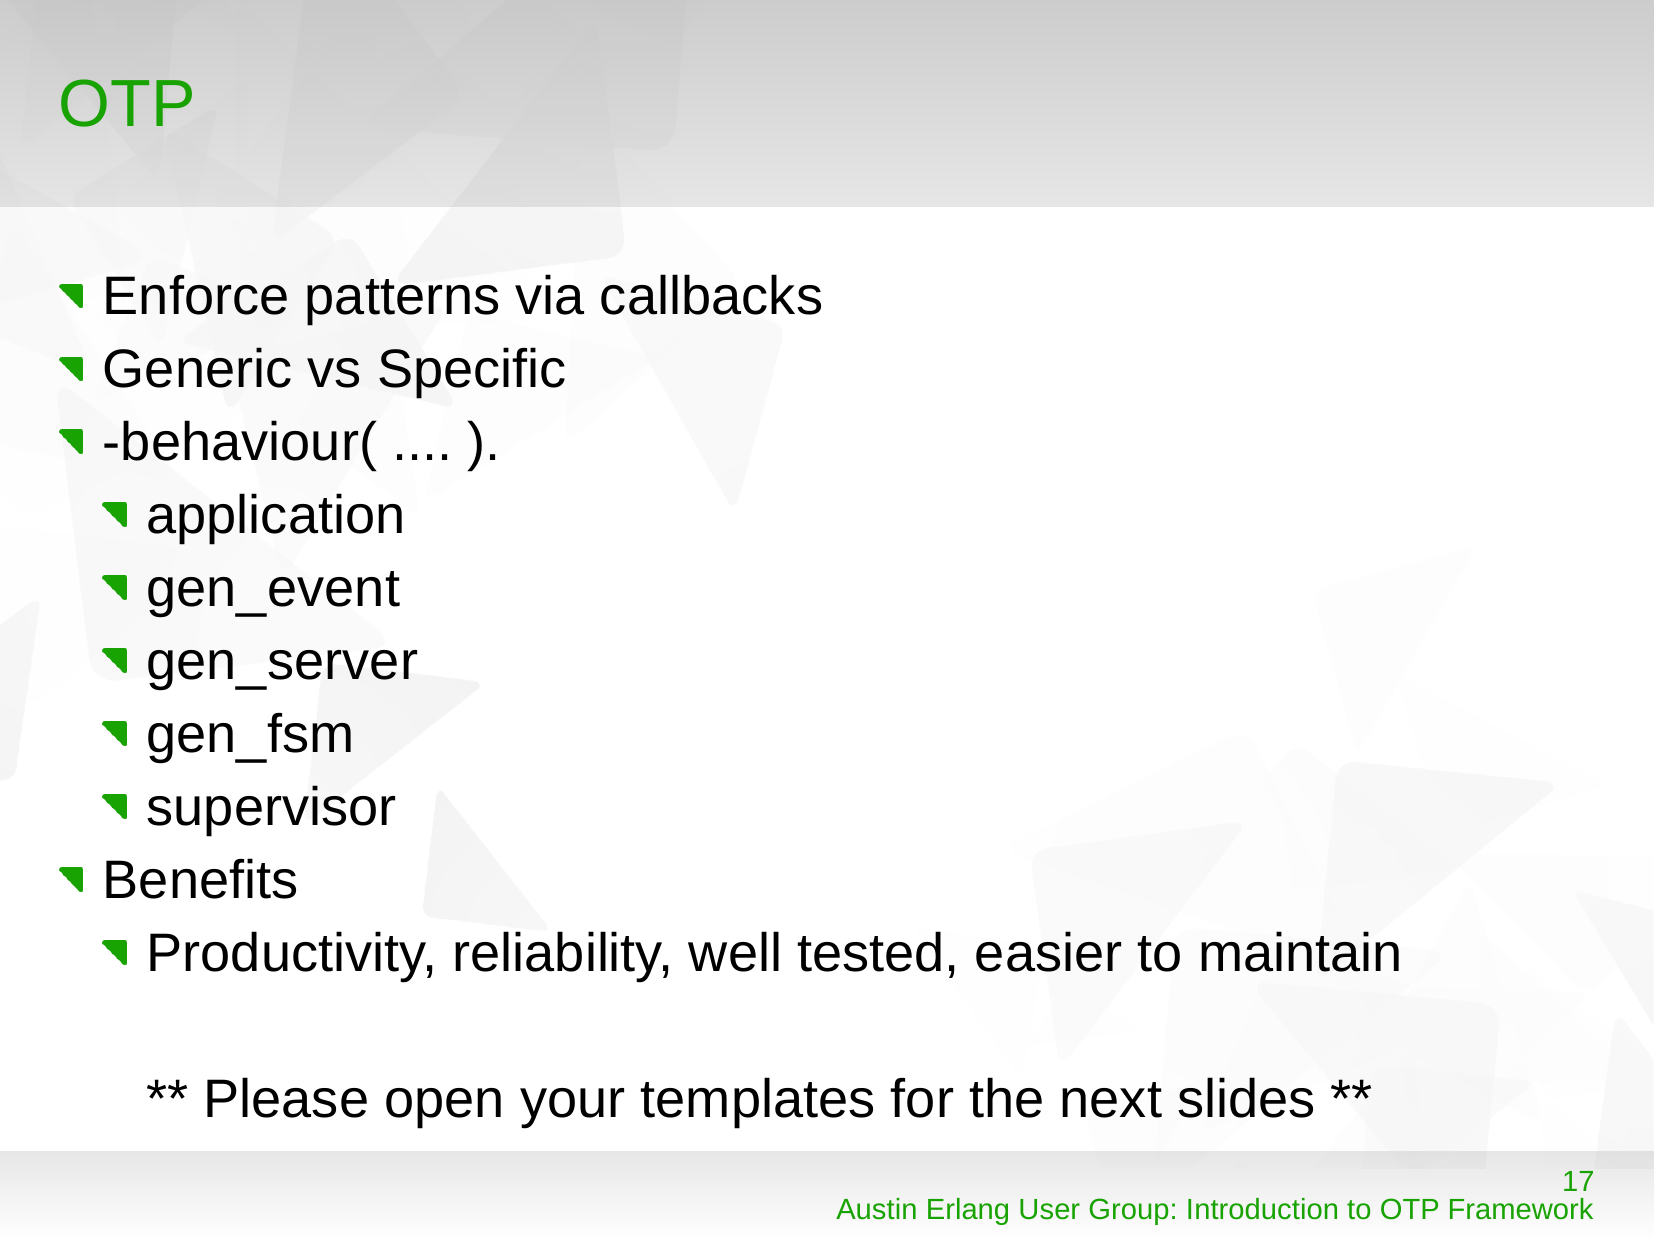

# OTP
Enforce patterns via callbacks
Generic vs Specific
-behaviour( .... ).
application
gen_event
gen_server
gen_fsm
supervisor
Benefits
Productivity, reliability, well tested, easier to maintain
** Please open your templates for the next slides **
17
Austin Erlang User Group: Introduction to OTP Framework